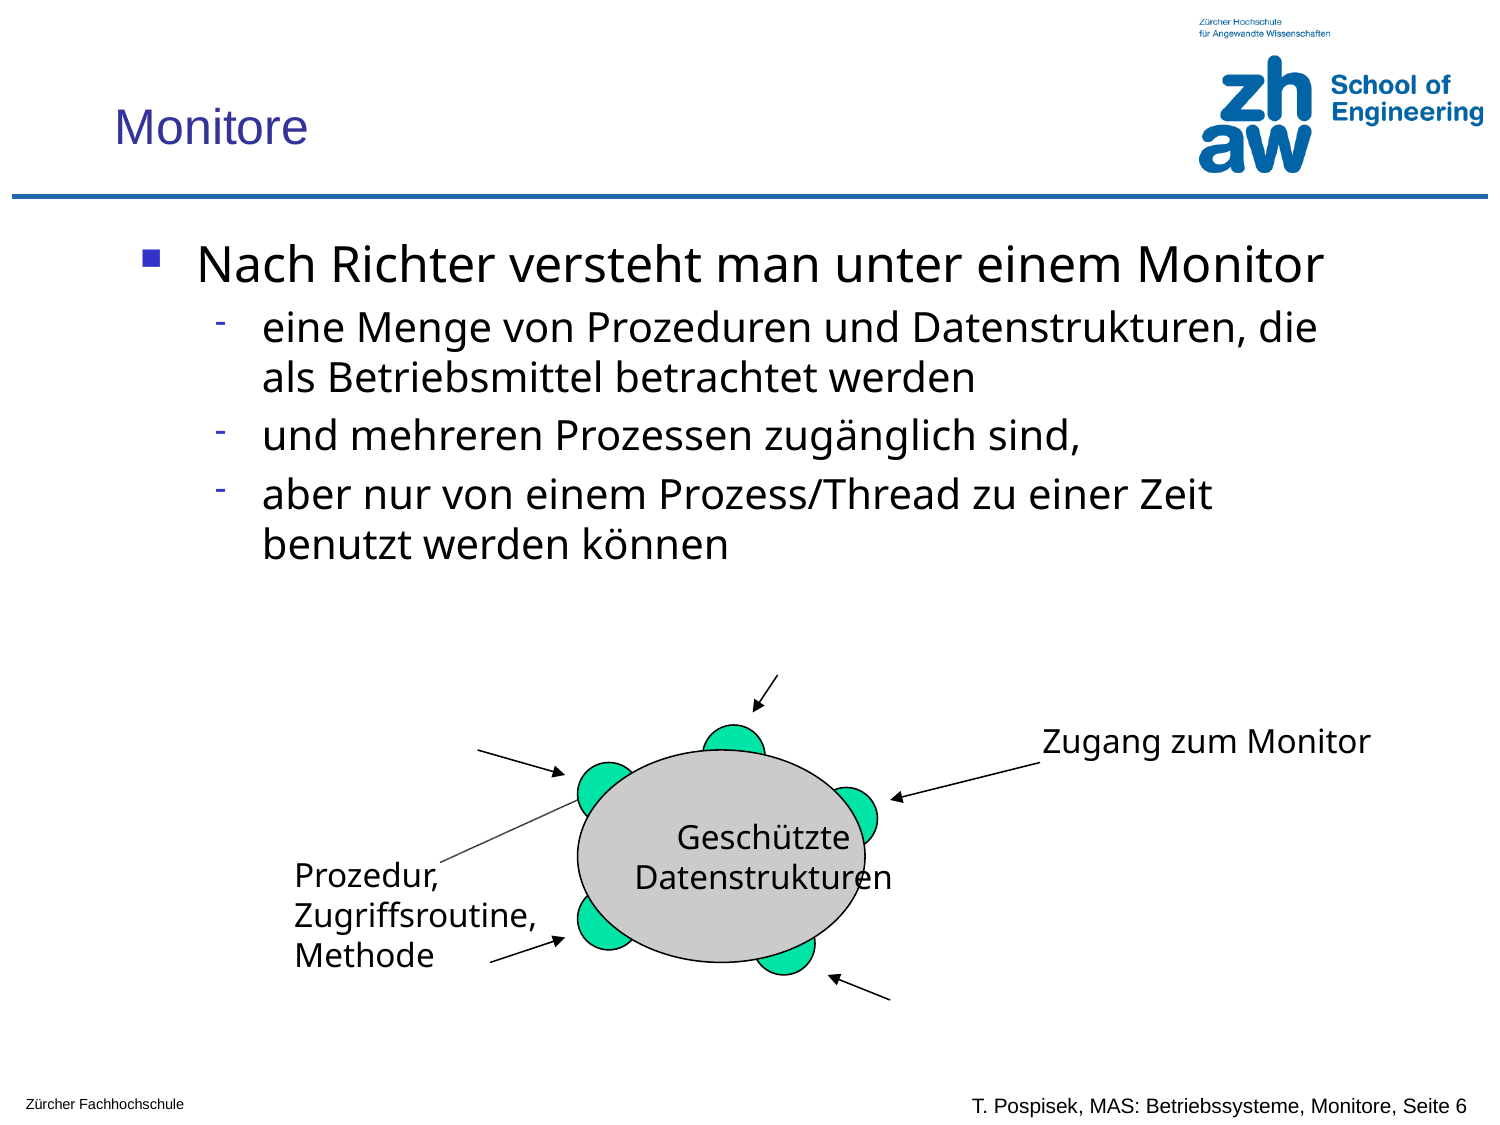

# Monitore
Nach Richter versteht man unter einem Monitor
eine Menge von Prozeduren und Datenstrukturen, die als Betriebsmittel betrachtet werden
und mehreren Prozessen zugänglich sind,
aber nur von einem Prozess/Thread zu einer Zeit benutzt werden können
Zugang zum Monitor
Geschützte
Datenstrukturen
Prozedur,
Zugriffsroutine,
Methode